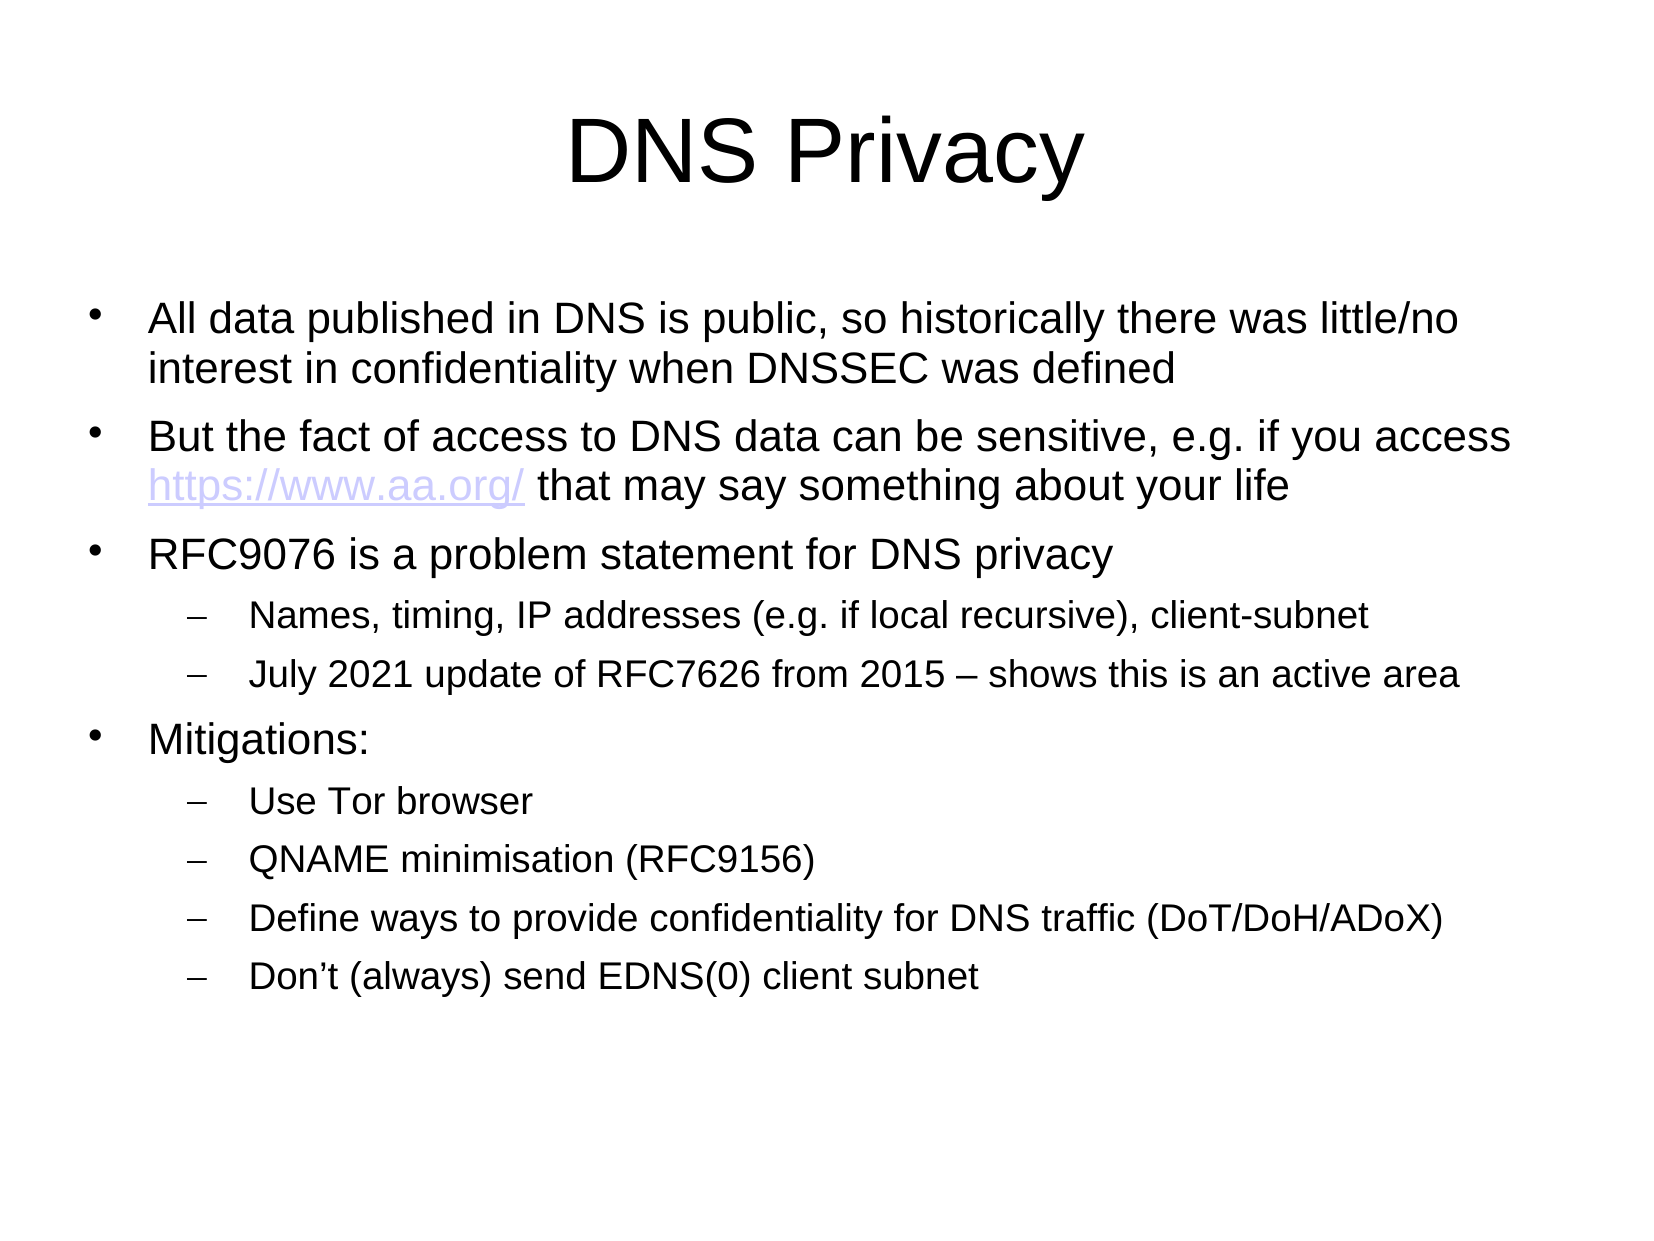

# DNS Privacy
All data published in DNS is public, so historically there was little/no interest in confidentiality when DNSSEC was defined
But the fact of access to DNS data can be sensitive, e.g. if you access https://www.aa.org/ that may say something about your life
RFC9076 is a problem statement for DNS privacy
Names, timing, IP addresses (e.g. if local recursive), client-subnet
July 2021 update of RFC7626 from 2015 – shows this is an active area
Mitigations:
Use Tor browser
QNAME minimisation (RFC9156)
Define ways to provide confidentiality for DNS traffic (DoT/DoH/ADoX)
Don’t (always) send EDNS(0) client subnet